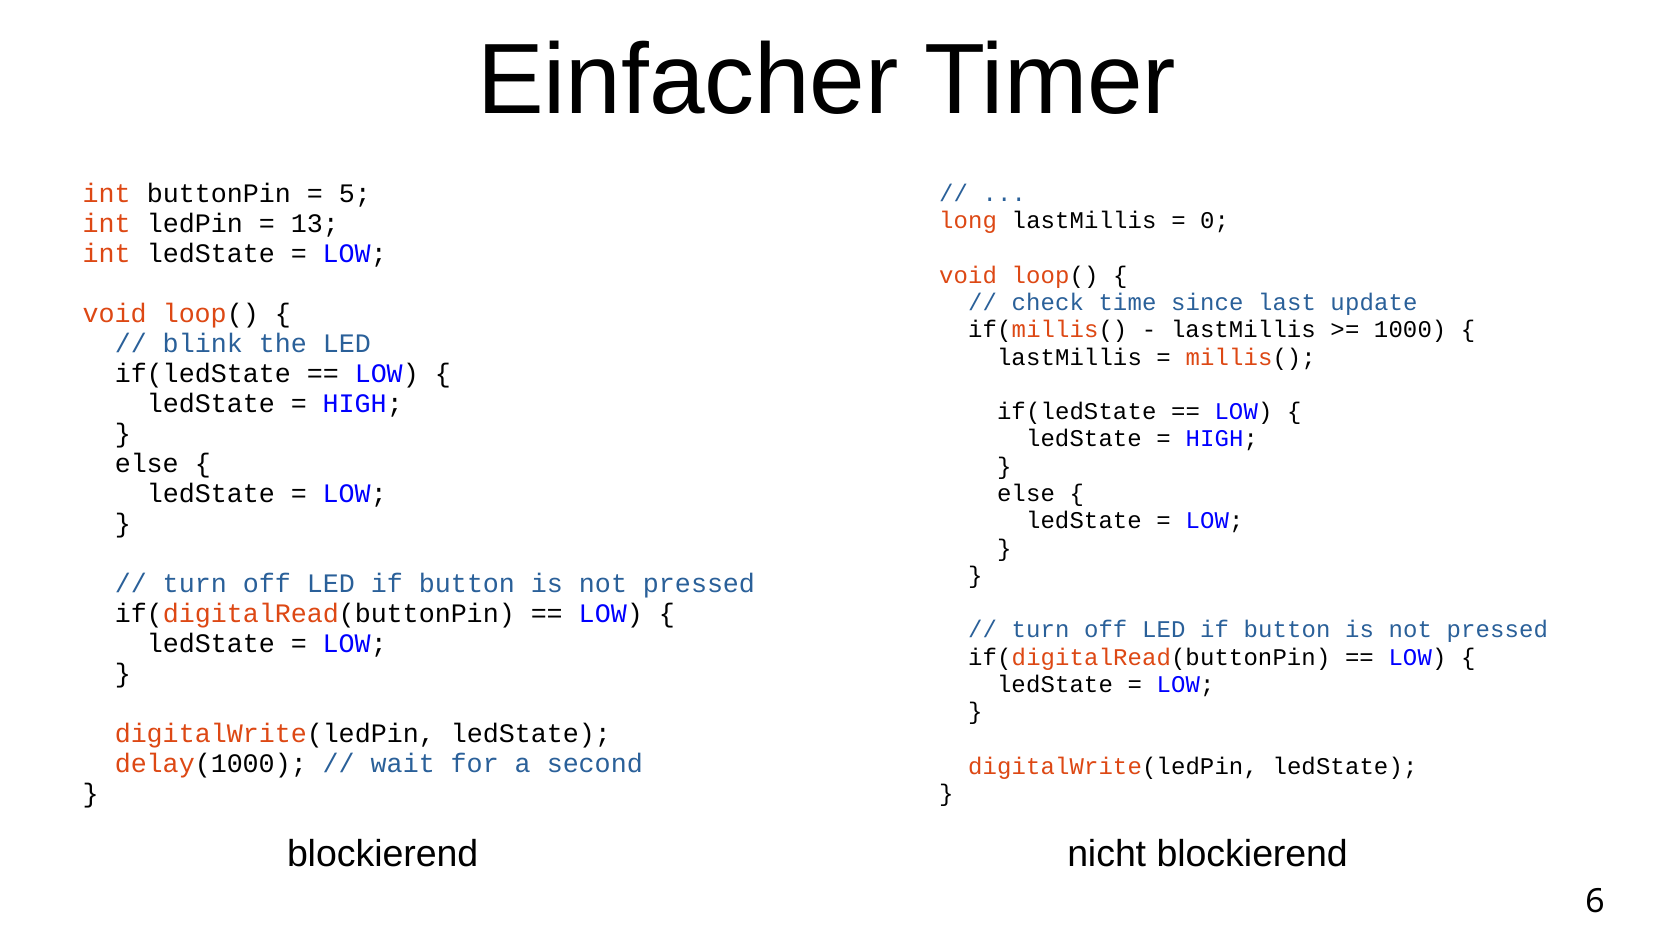

# Einfacher Timer
int buttonPin = 5;
int ledPin = 13;
int ledState = LOW;
void loop() {
 // blink the LED
 if(ledState == LOW) {
 ledState = HIGH;
 }
 else {
 ledState = LOW;
 }
 // turn off LED if button is not pressed
 if(digitalRead(buttonPin) == LOW) {
 ledState = LOW;
 }
 digitalWrite(ledPin, ledState);
 delay(1000); // wait for a second
}
// ...
long lastMillis = 0;
void loop() {
 // check time since last update
 if(millis() - lastMillis >= 1000) {
 lastMillis = millis();
 if(ledState == LOW) {
 ledState = HIGH;
 }
 else {
 ledState = LOW;
 }
 }
 // turn off LED if button is not pressed
 if(digitalRead(buttonPin) == LOW) {
 ledState = LOW;
 }
 digitalWrite(ledPin, ledState);
}
blockierend
nicht blockierend